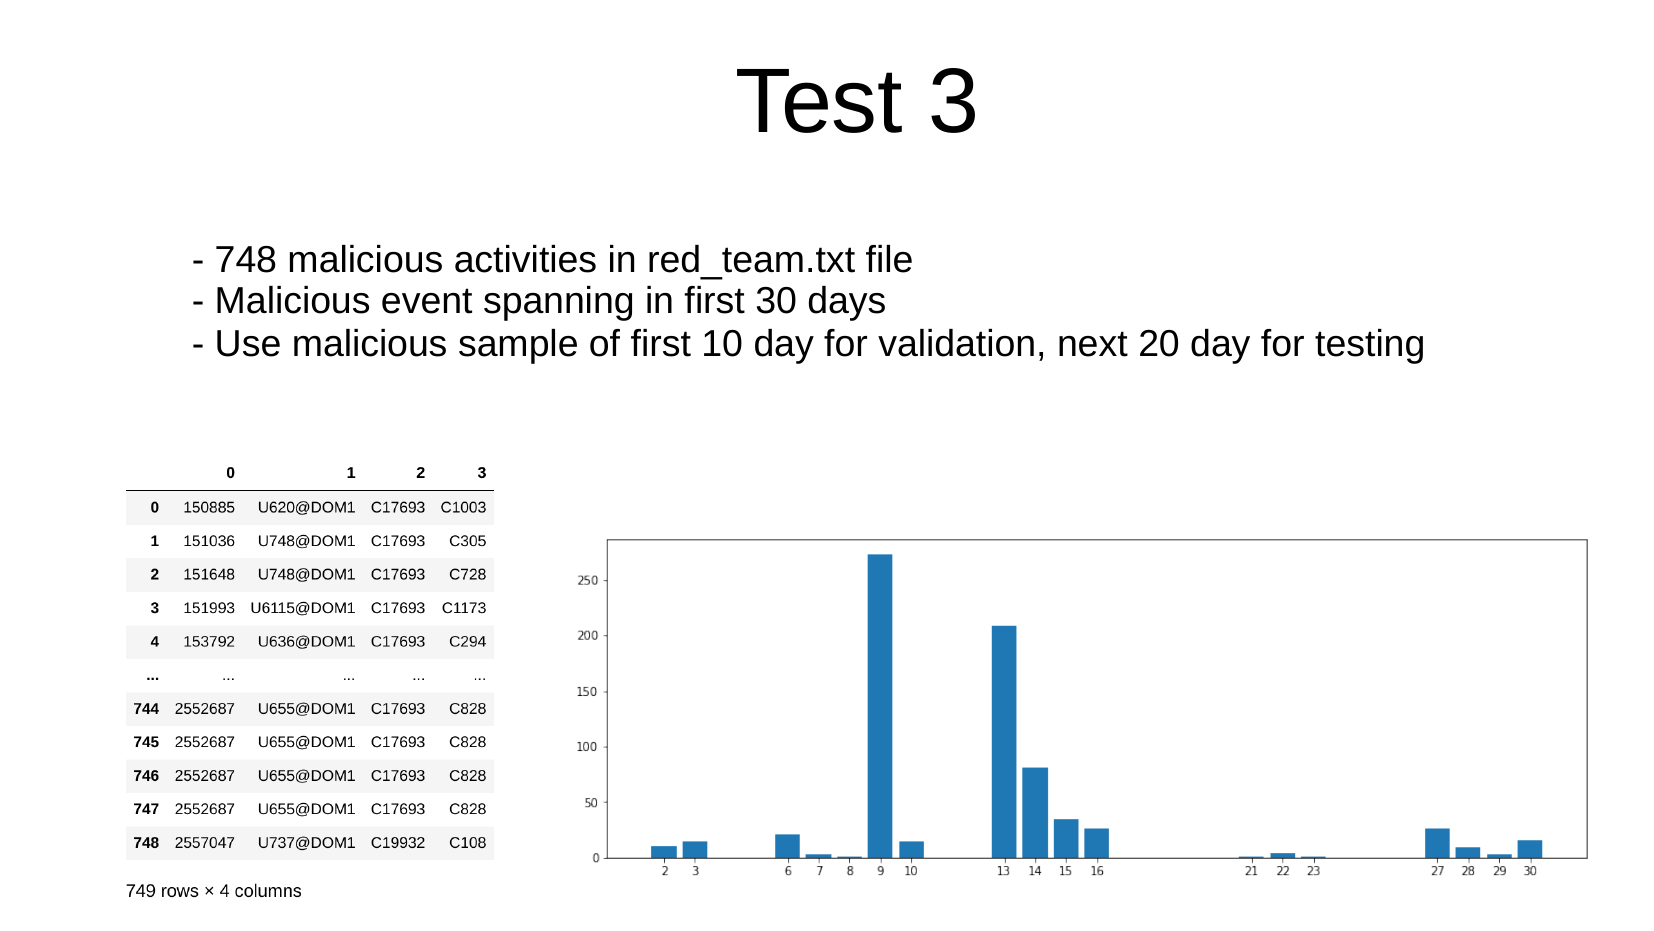

# Test 3
- 748 malicious activities in red_team.txt file
- Malicious event spanning in first 30 days
- Use malicious sample of first 10 day for validation, next 20 day for testing